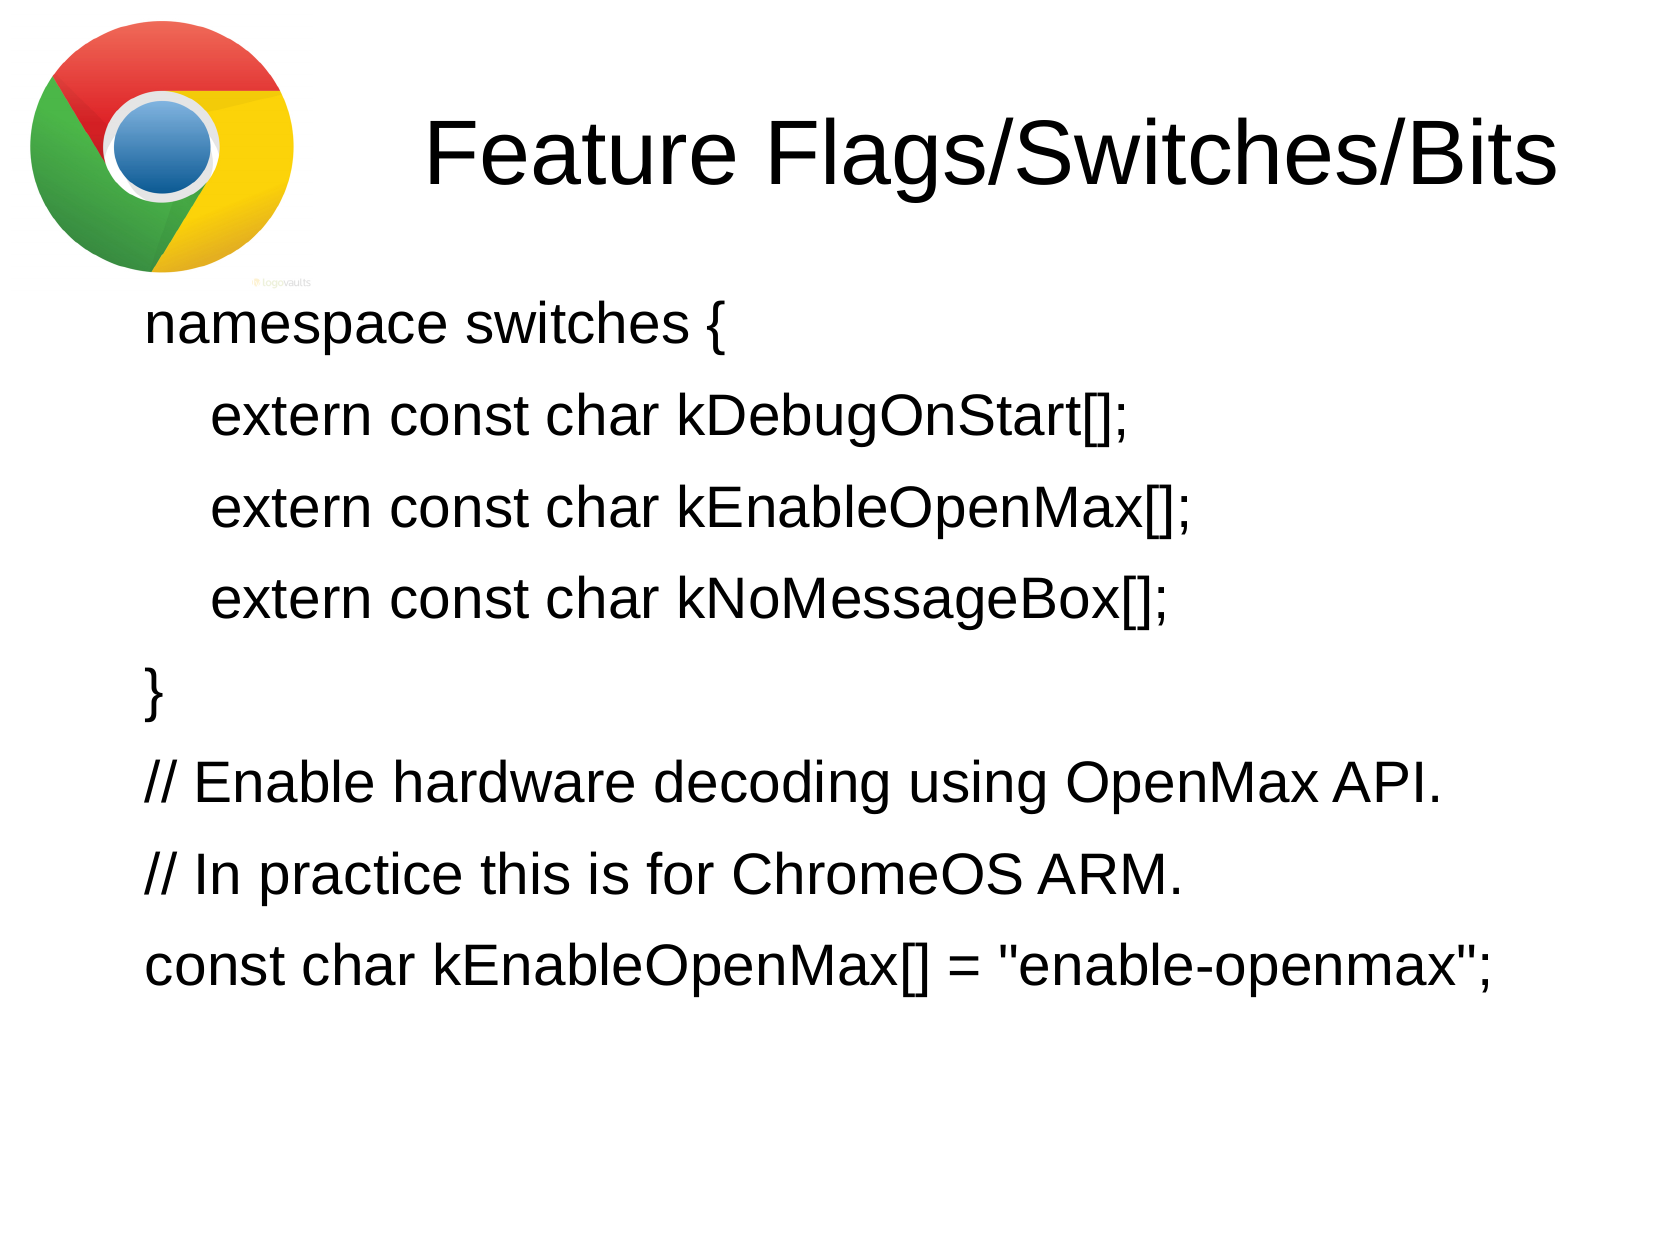

# Feature Flags/Switches/Bits
namespace switches {
 extern const char kDebugOnStart[];
 extern const char kEnableOpenMax[];
 extern const char kNoMessageBox[];
}
// Enable hardware decoding using OpenMax API.
// In practice this is for ChromeOS ARM.
const char kEnableOpenMax[] = "enable-openmax";